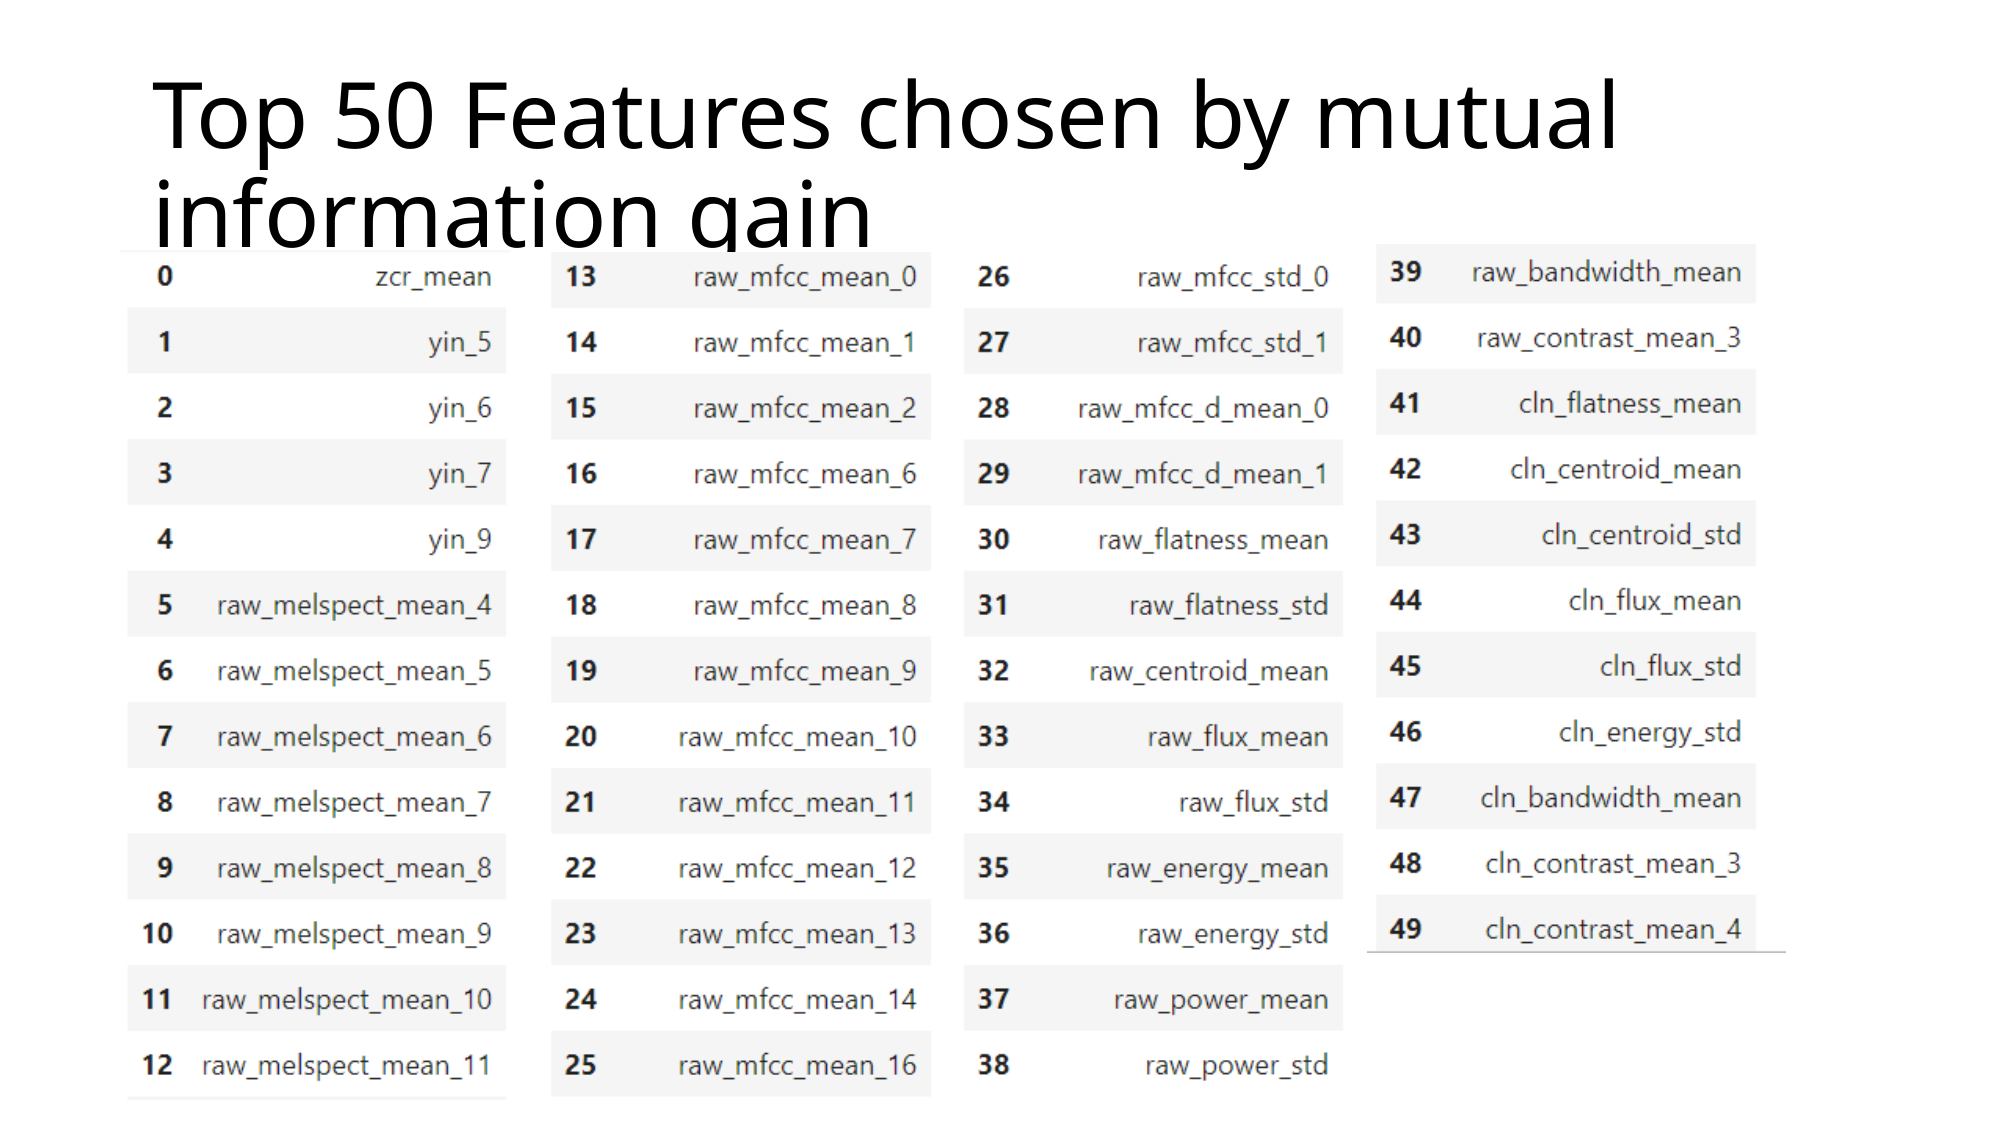

# Top 50 Features chosen by mutual information gain